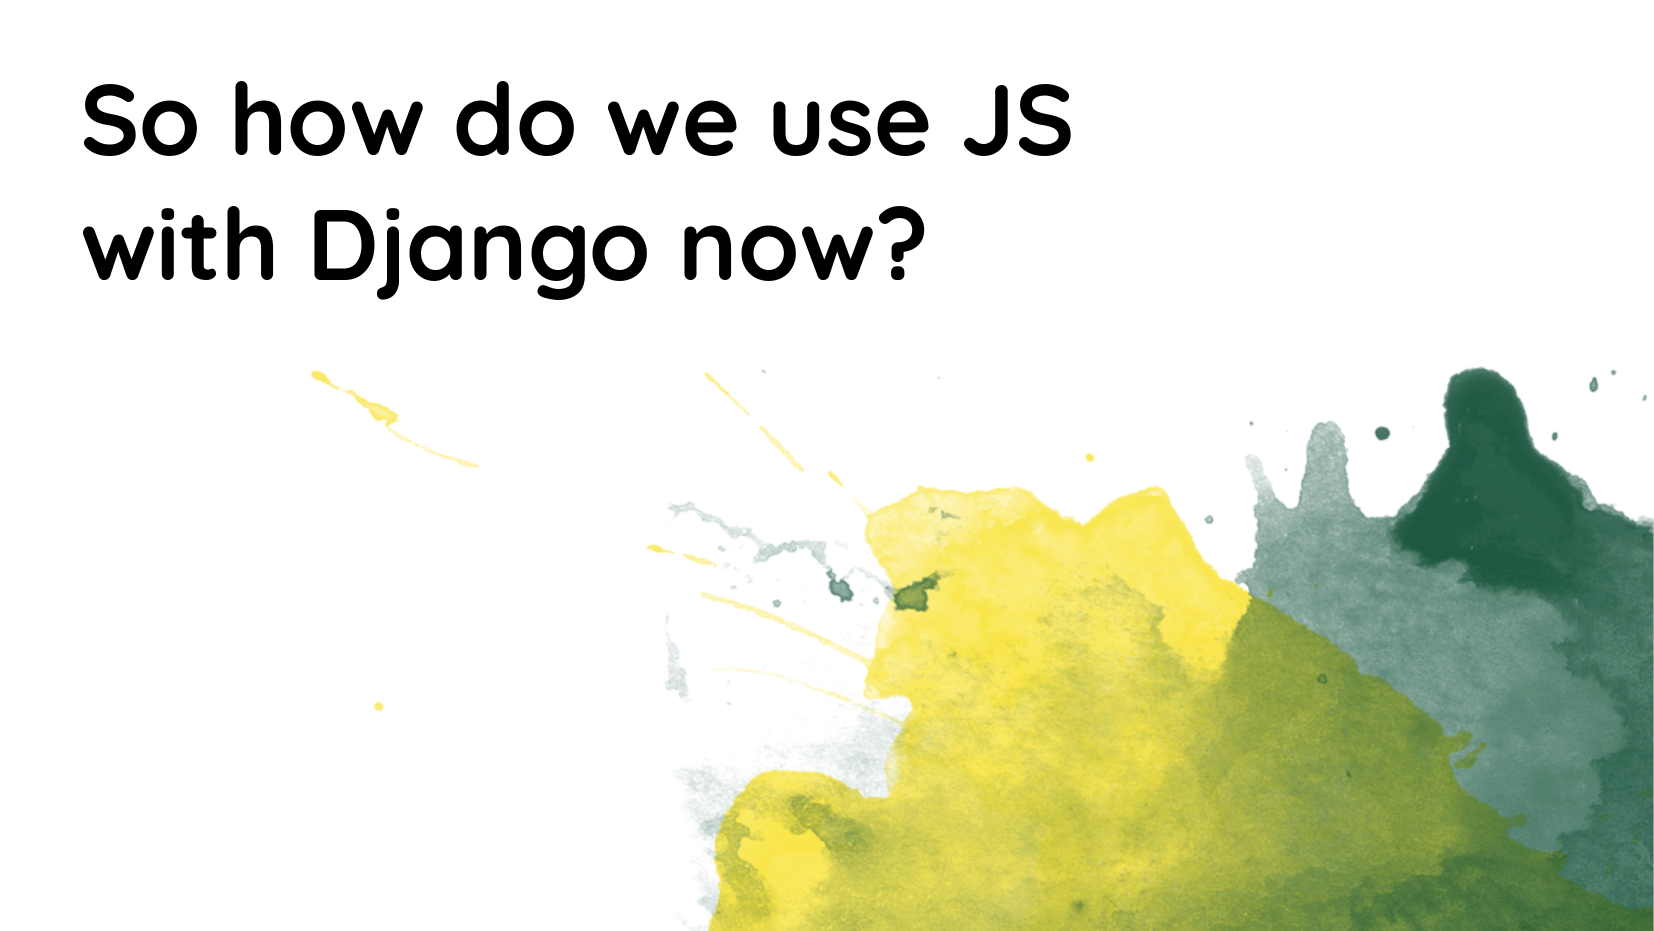

# So how do we use JS with Django now?